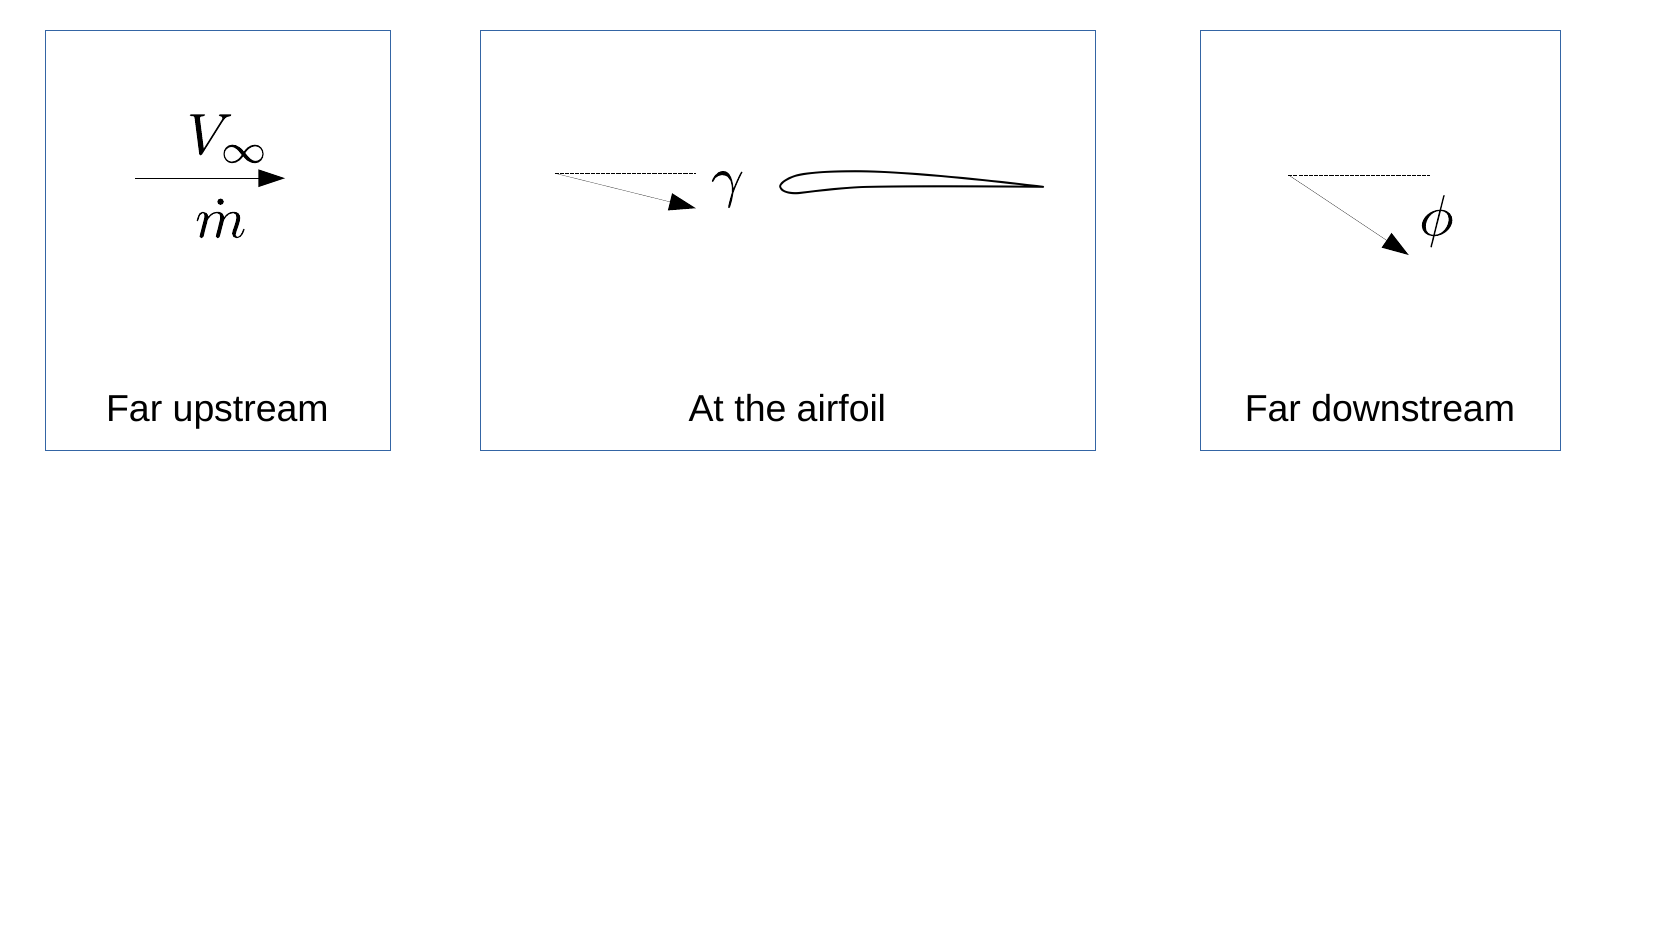

Far upstream
At the airfoil
Far downstream